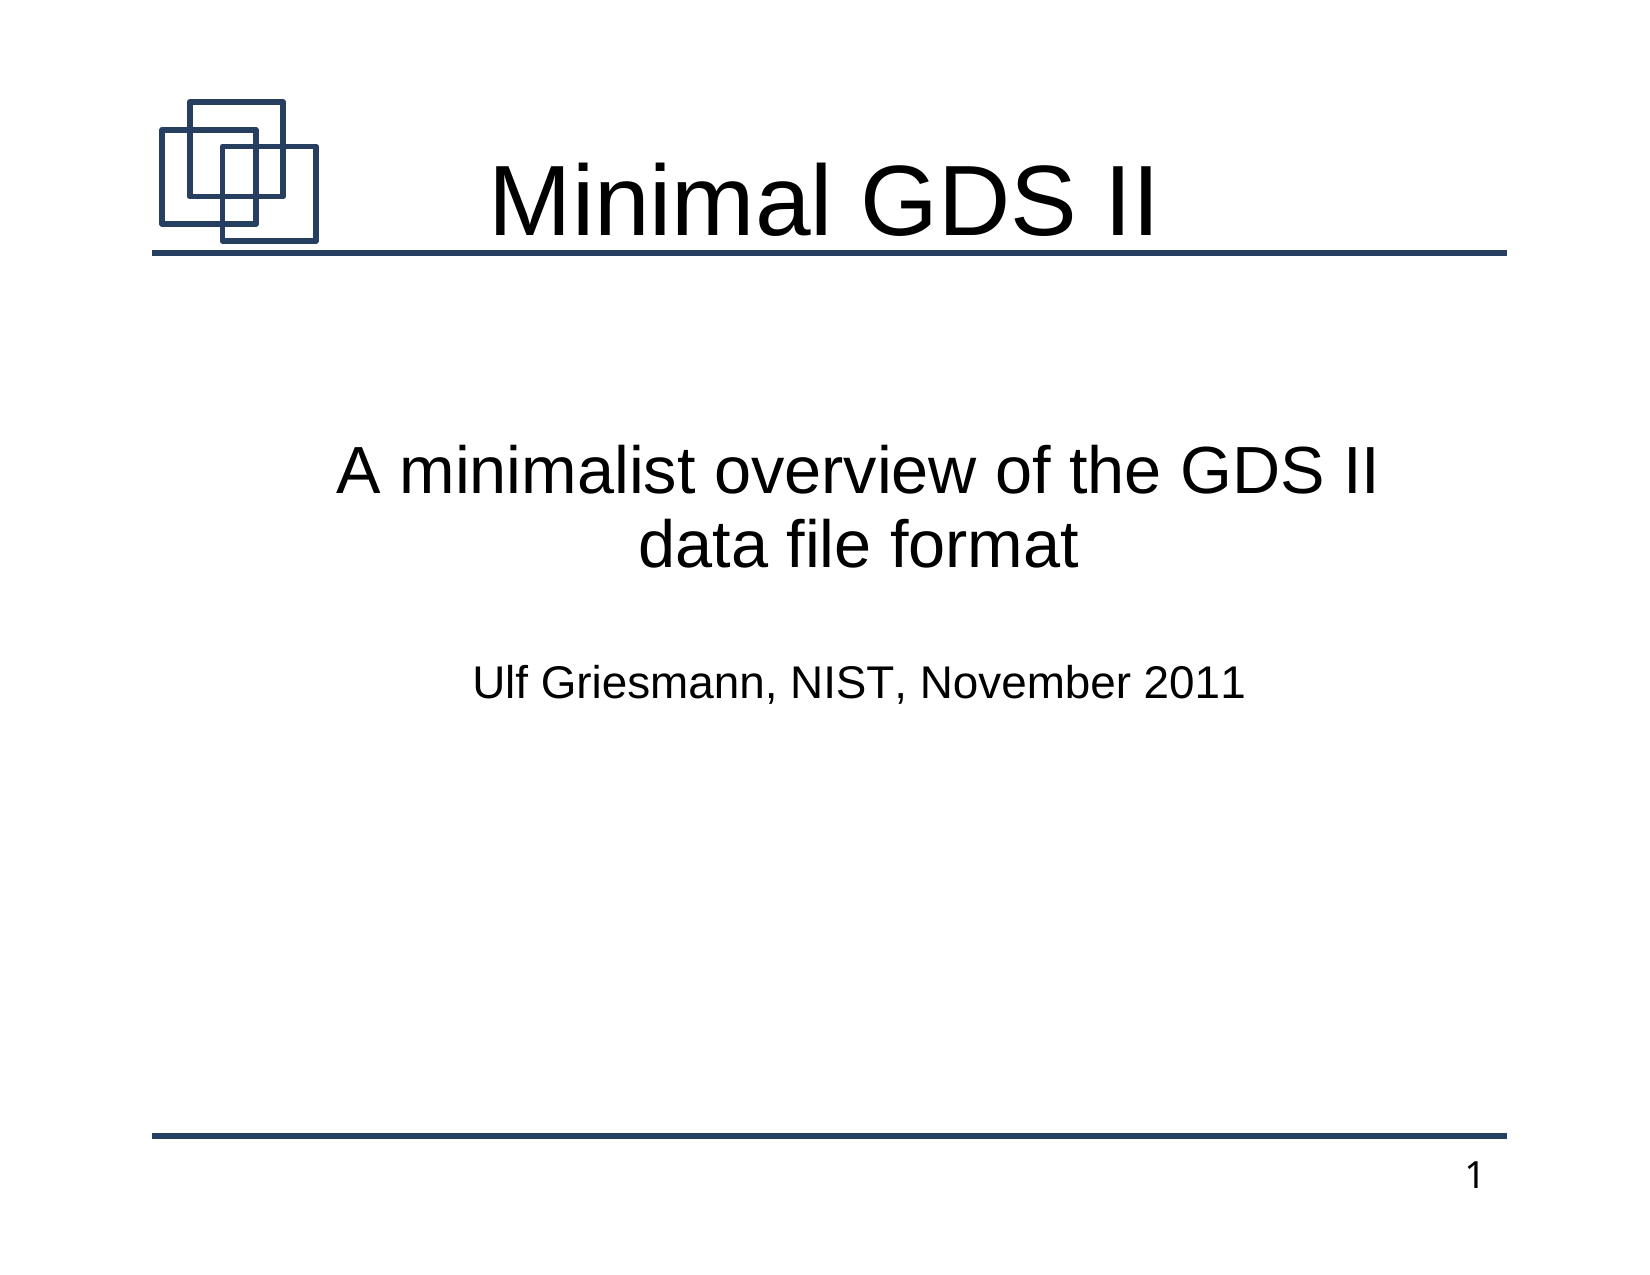

# Minimal GDS II
A minimalist overview of the GDS II
data file format
Ulf Griesmann, NIST, November 2011